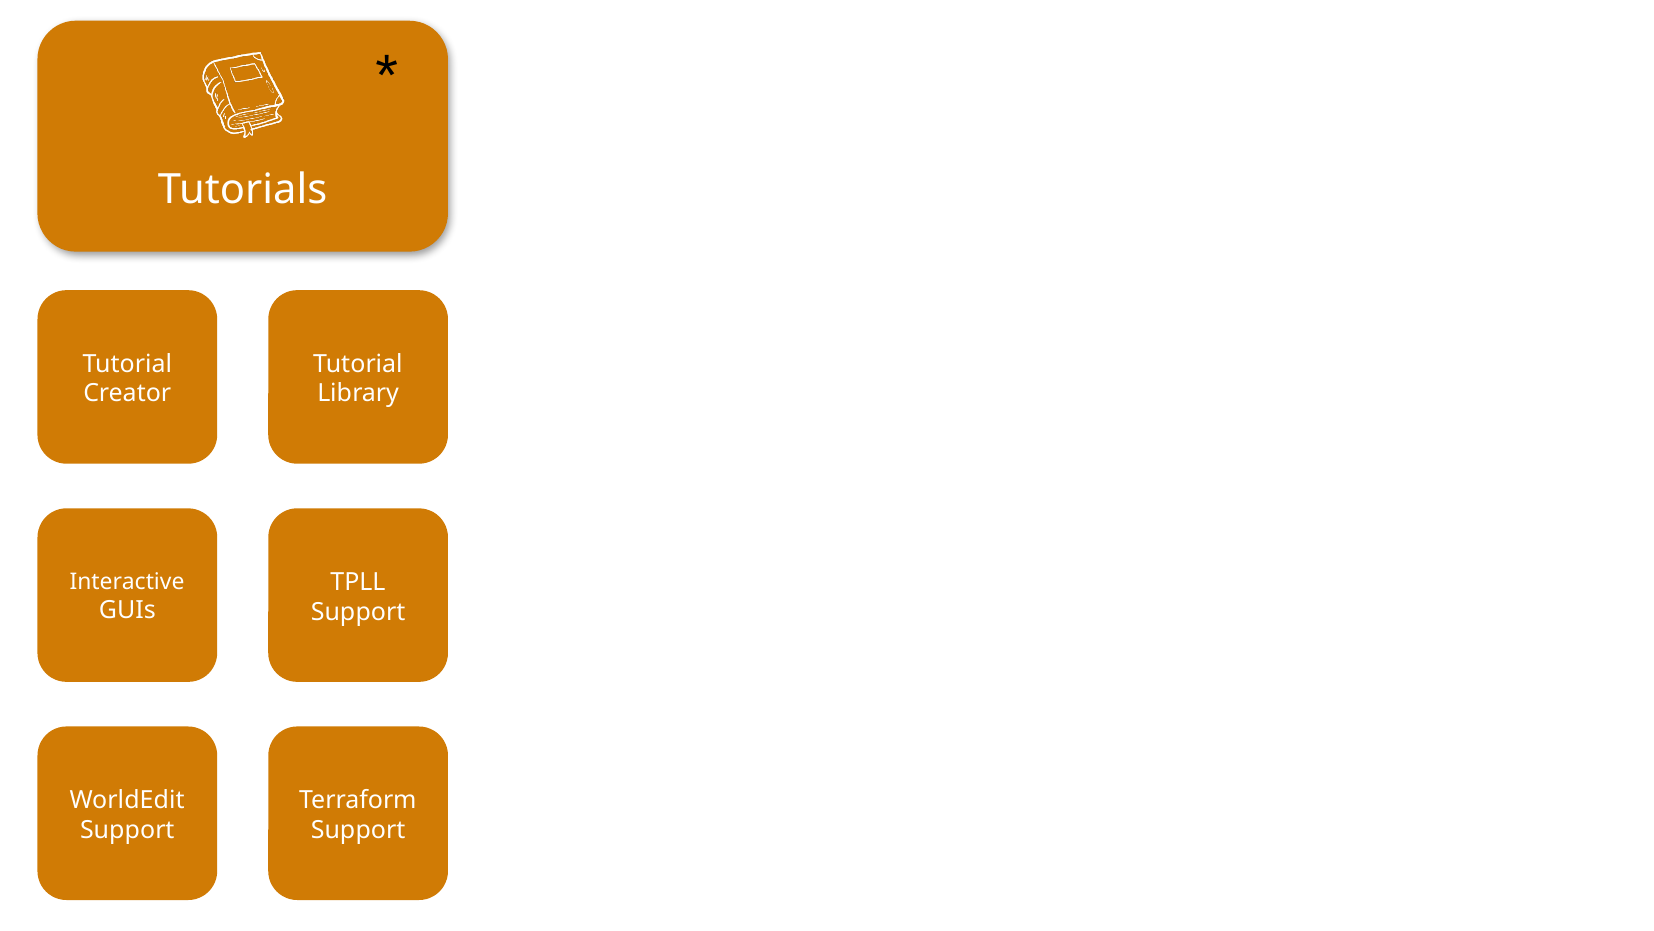

*
Tutorials
Tutorial Creator
Tutorial Library
Interactive
GUIs
TPLL Support
WorldEdit Support
Terraform Support